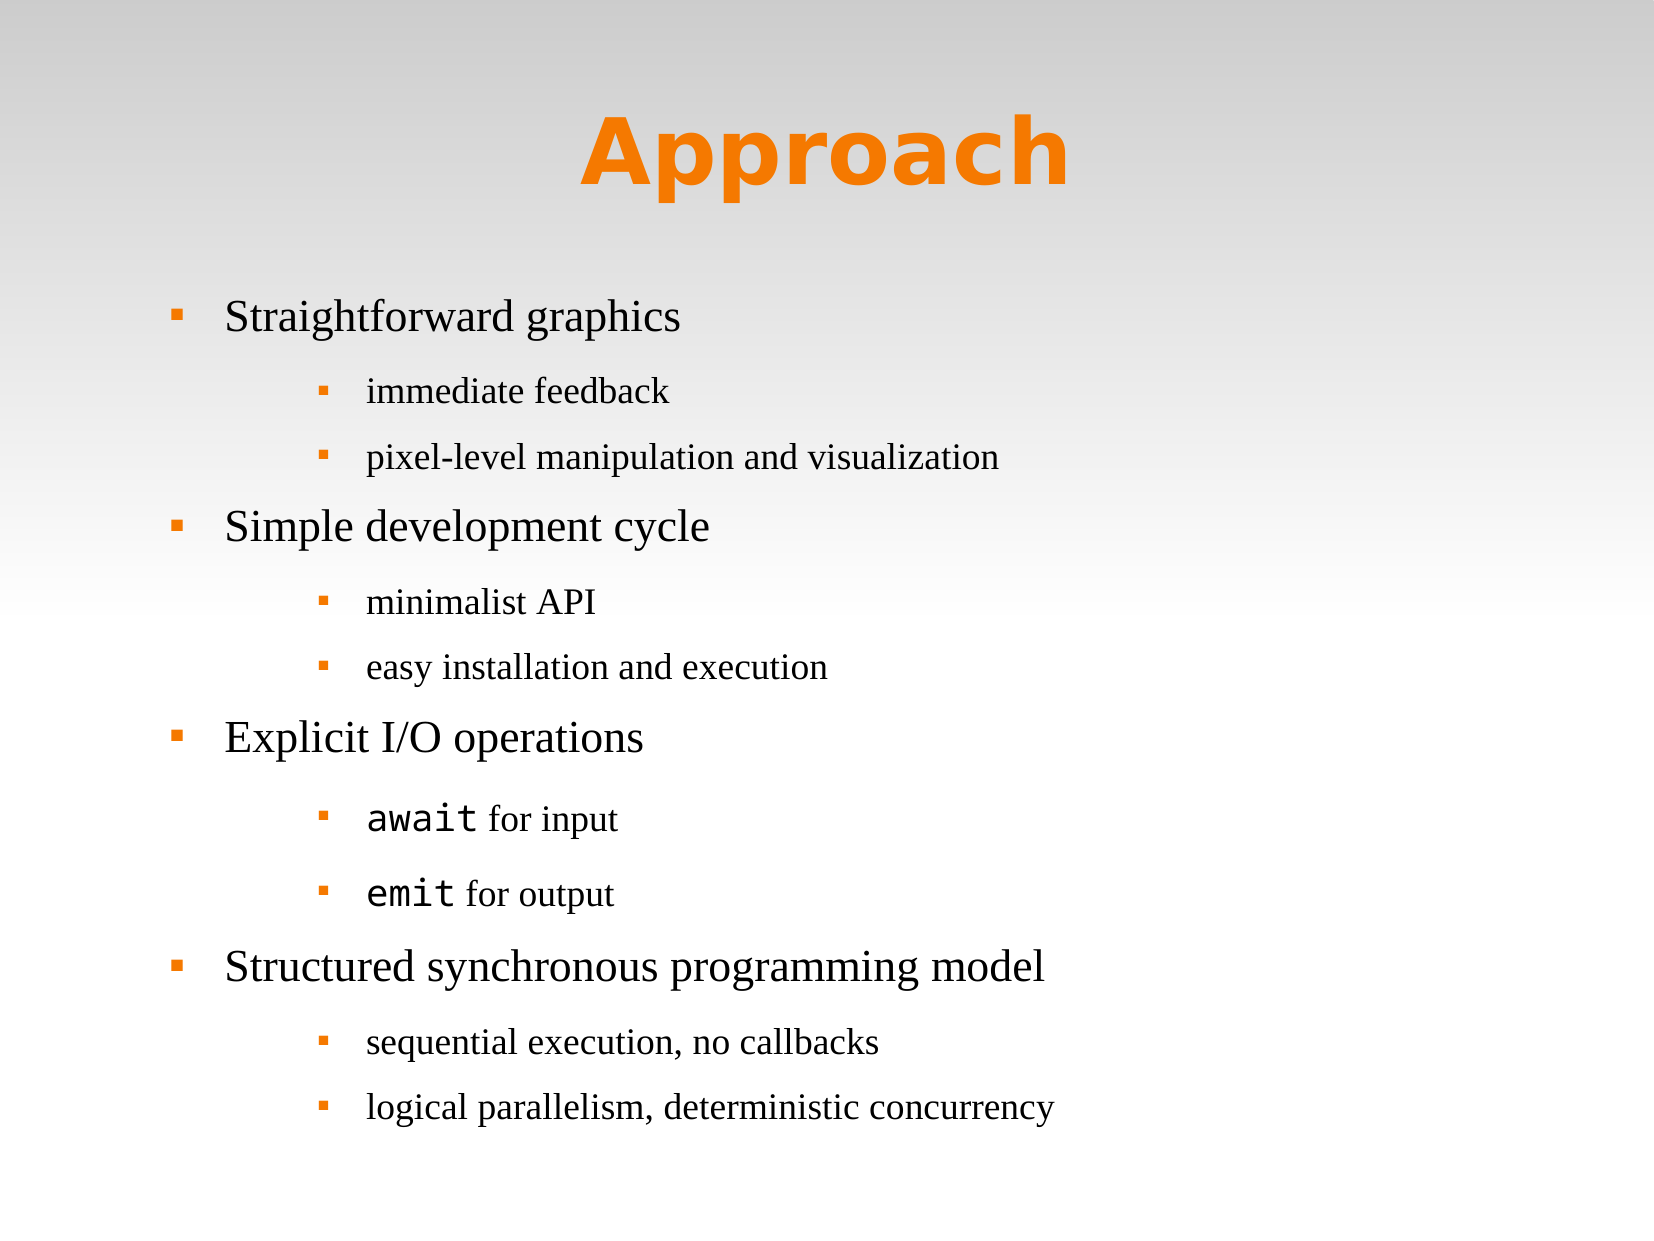

# Approach
Straightforward graphics
immediate feedback
pixel-level manipulation and visualization
Simple development cycle
minimalist API
easy installation and execution
Explicit I/O operations
await for input
emit for output
Structured synchronous programming model
sequential execution, no callbacks
logical parallelism, deterministic concurrency